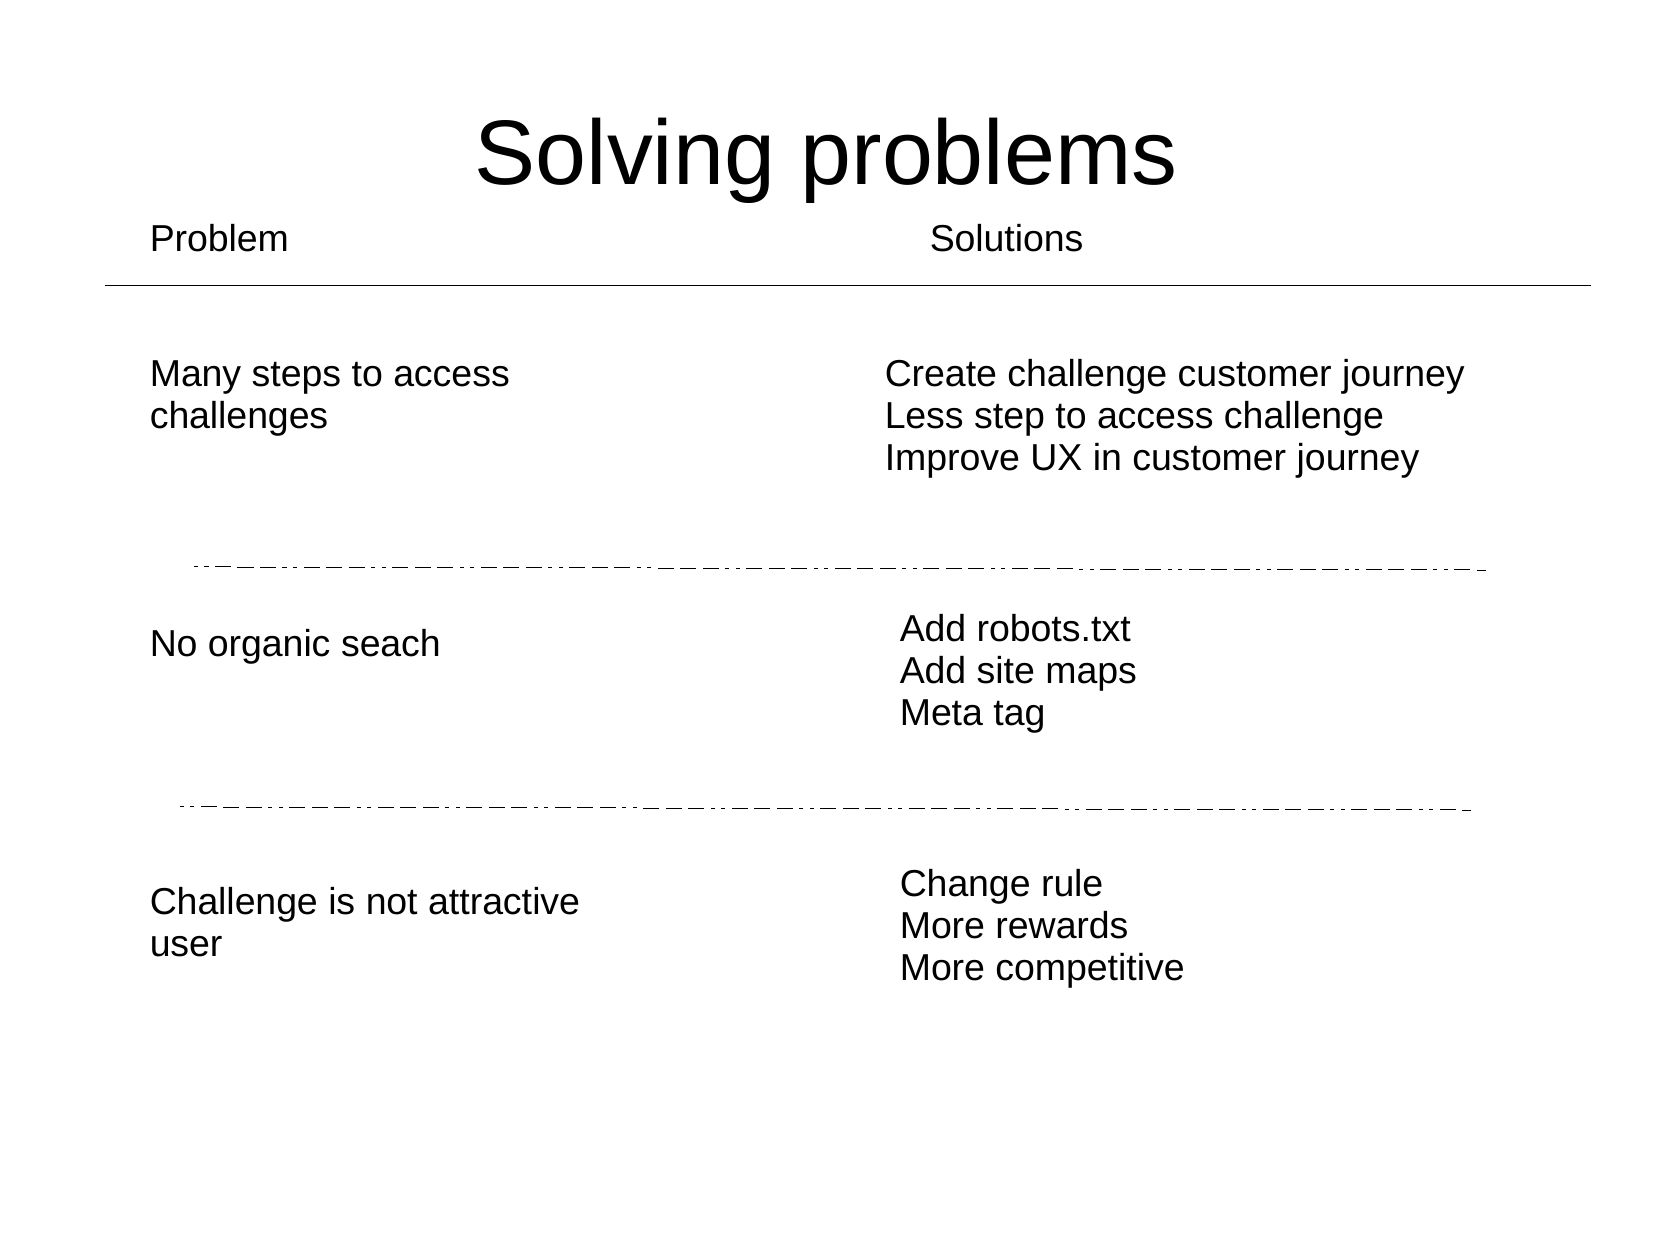

# Solving problems
Problem
Solutions
Many steps to access challenges
Create challenge customer journey
Less step to access challenge
Improve UX in customer journey
Add robots.txt
Add site maps
Meta tag
No organic seach
Change rule
More rewards
More competitive
Challenge is not attractive user